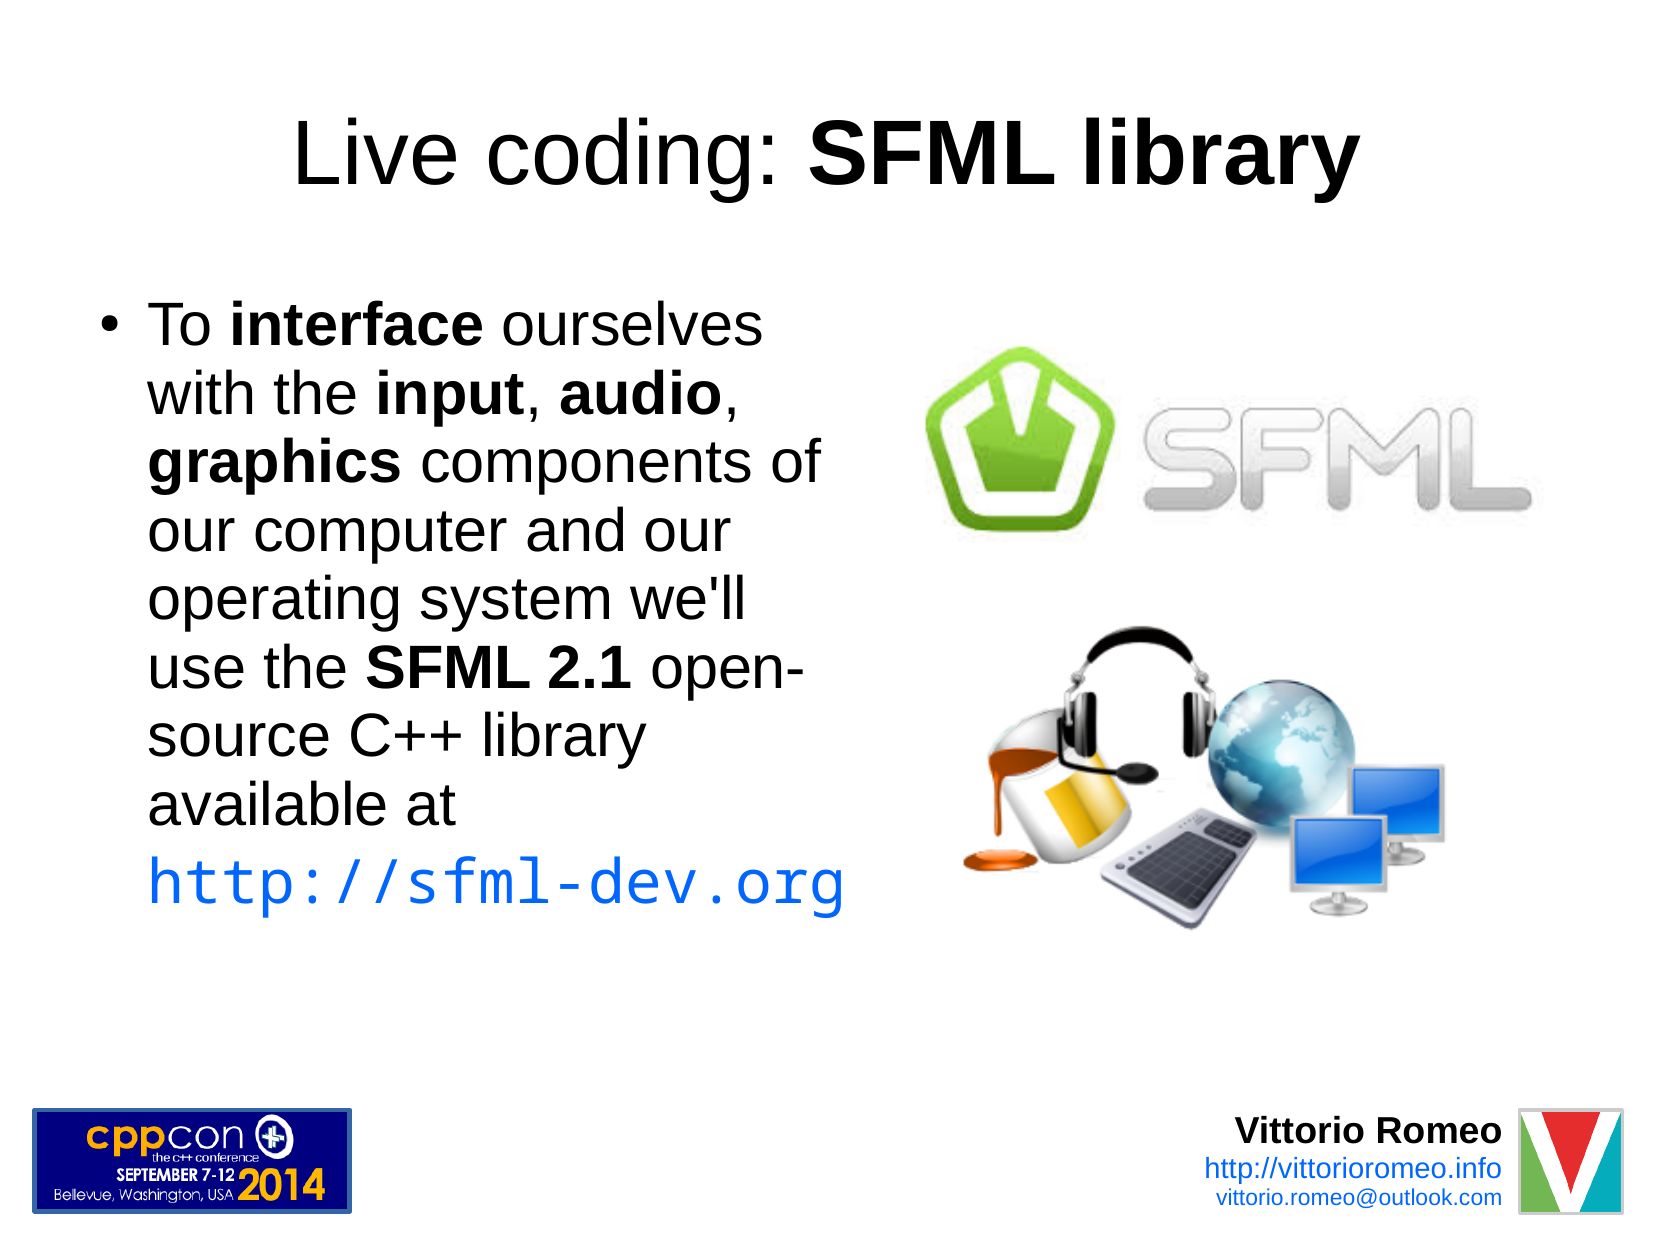

# Live coding: SFML library
To interface ourselves with the input, audio, graphics components of our computer and our operating system we'll use the SFML 2.1 open-source C++ library available at http://sfml-dev.org